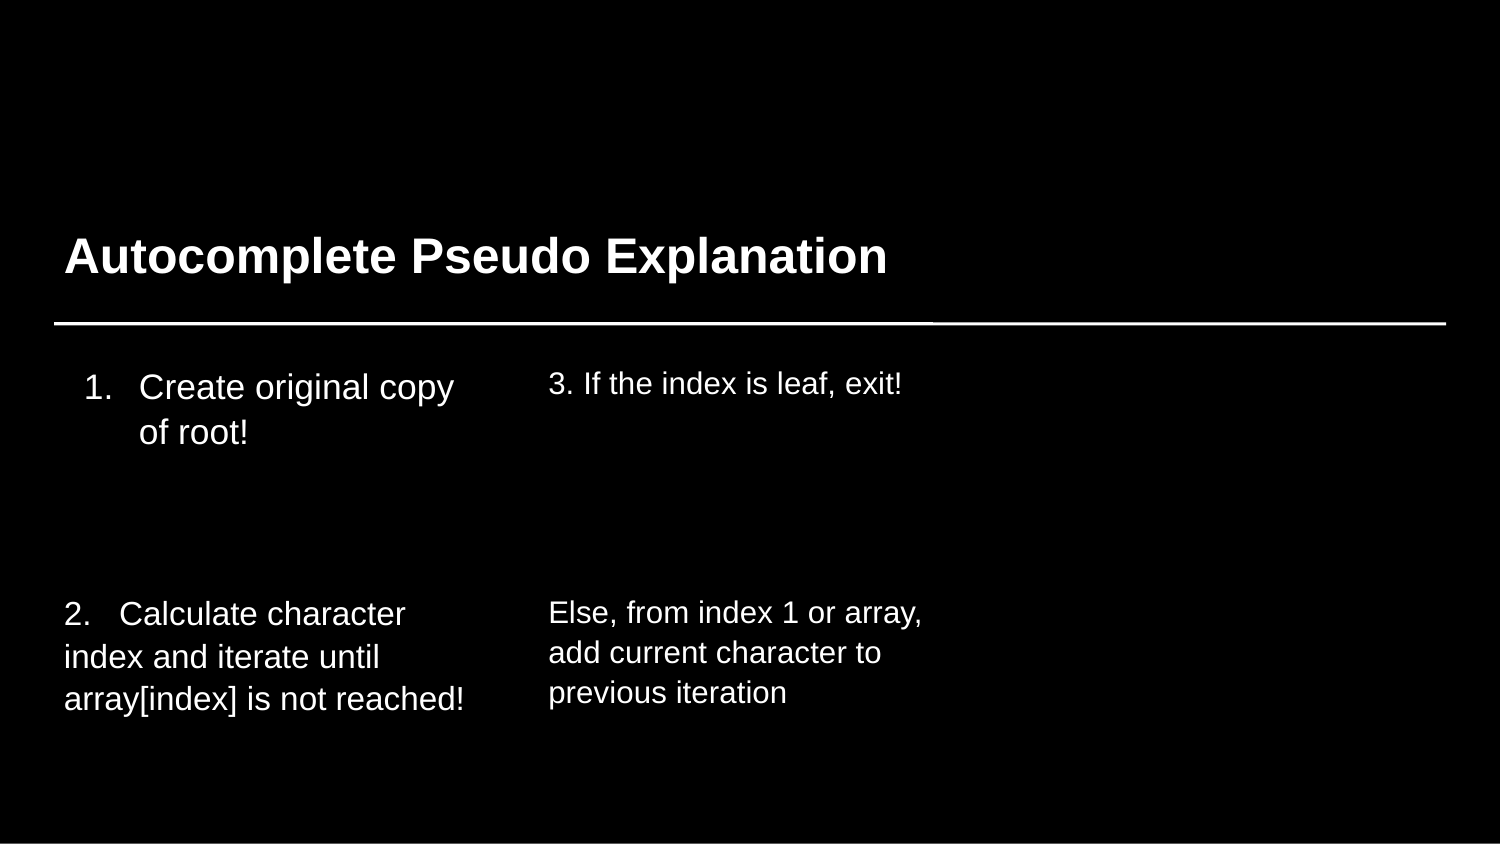

# Autocomplete Pseudo Explanation
Create original copy of root!
3. If the index is leaf, exit!
2. Calculate character index and iterate until array[index] is not reached!
Else, from index 1 or array, add current character to previous iteration